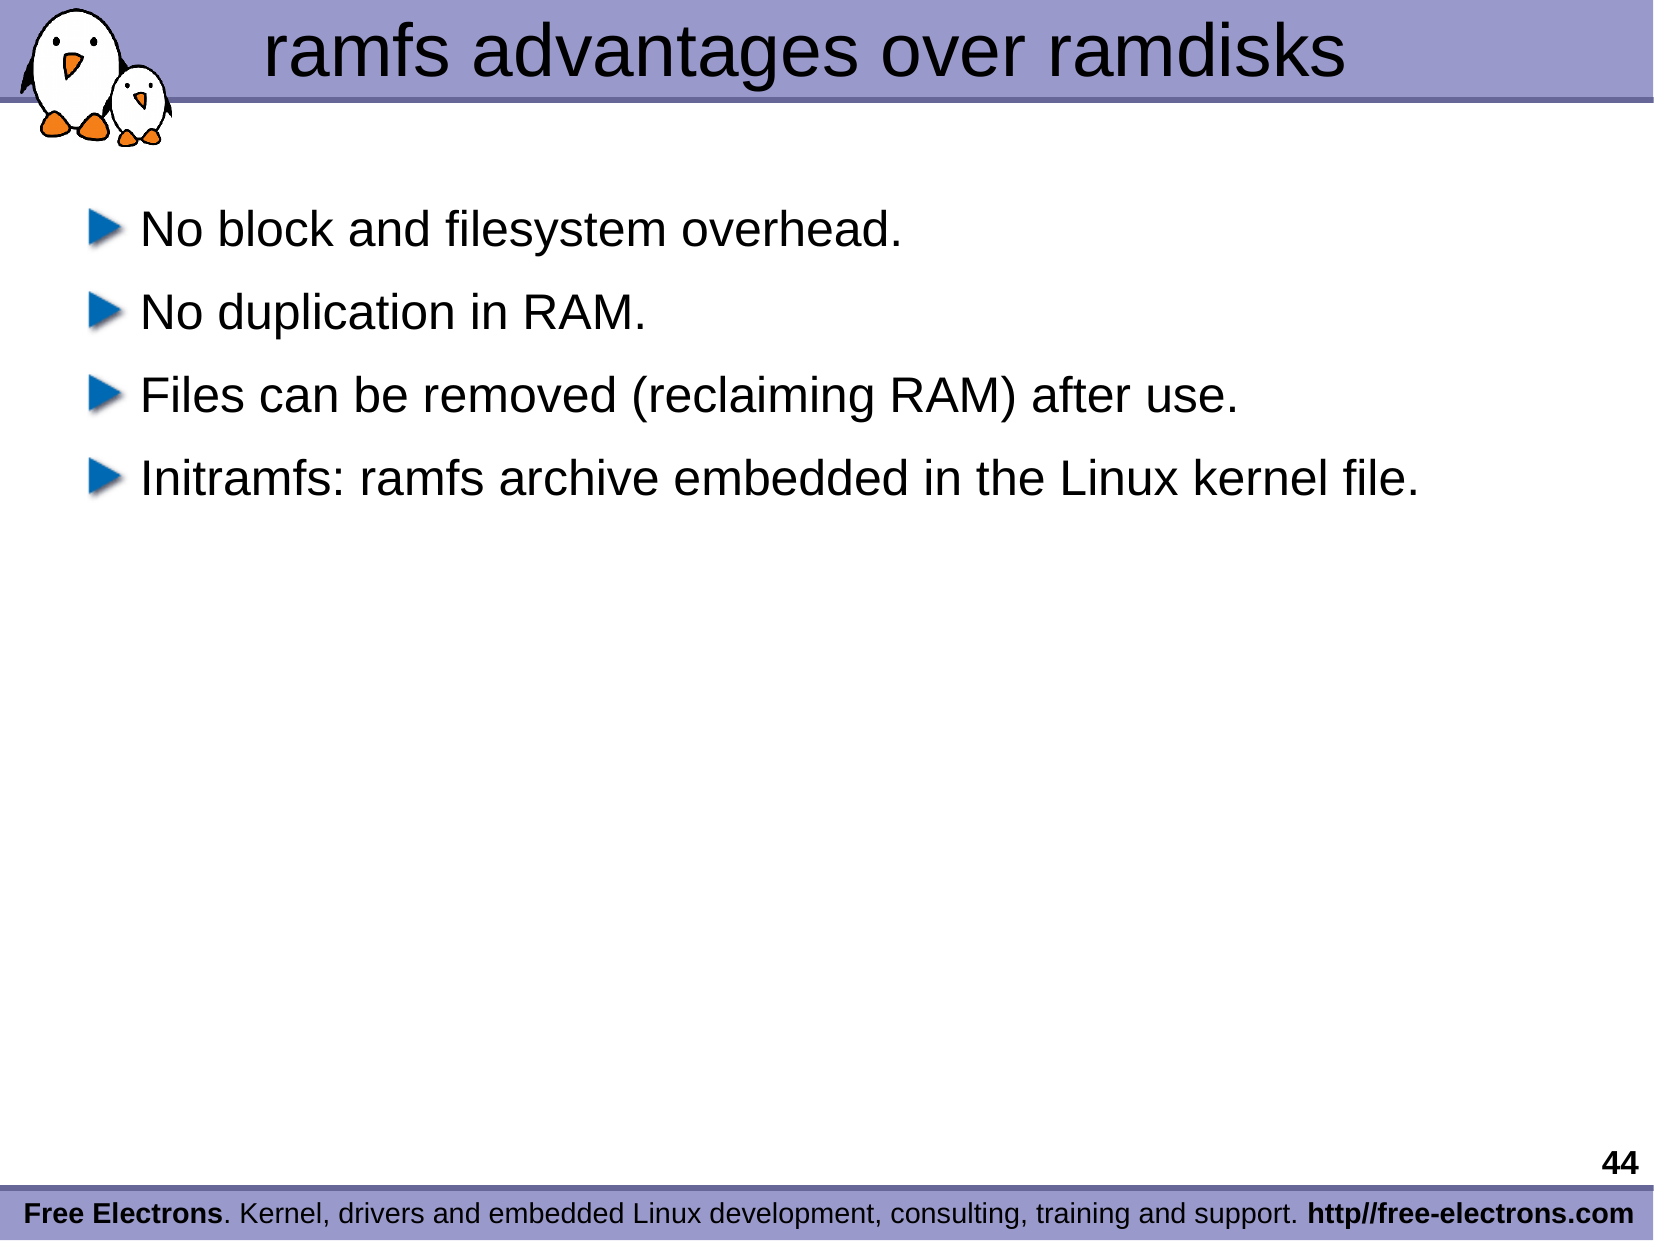

# ramfs advantages over ramdisks
No block and filesystem overhead.
No duplication in RAM.
Files can be removed (reclaiming RAM) after use.
Initramfs: ramfs archive embedded in the Linux kernel file.